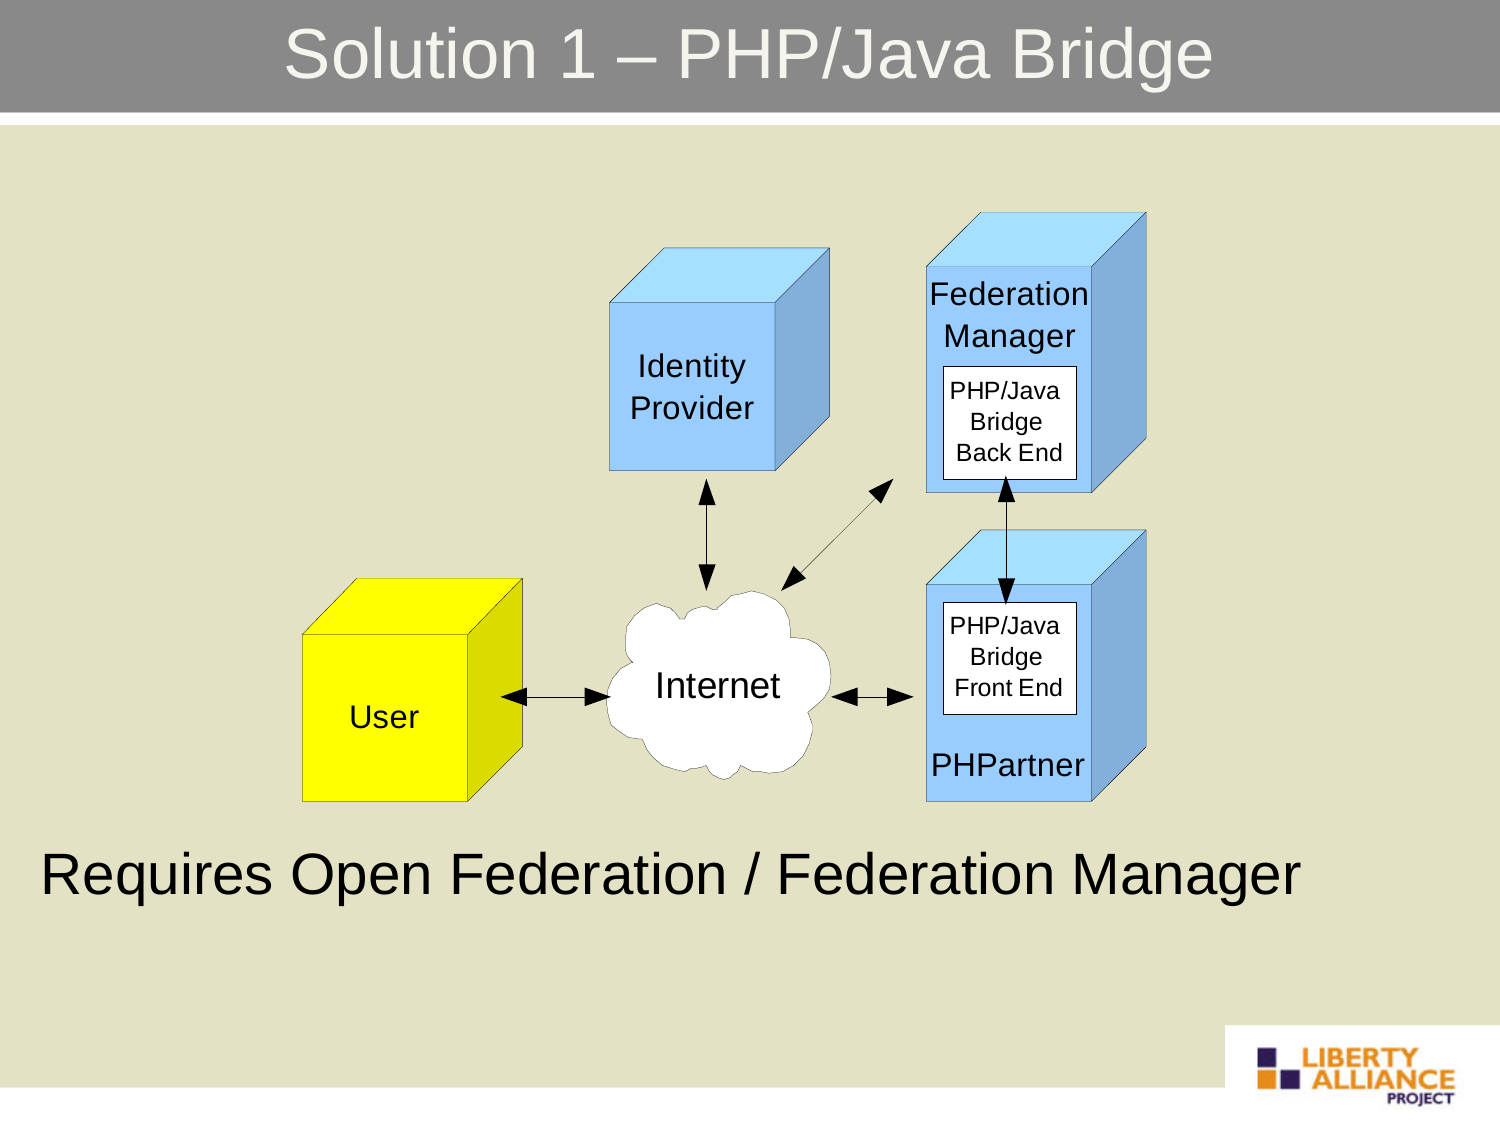

# Solution 1 – PHP/Java Bridge
Requires Open Federation / Federation Manager